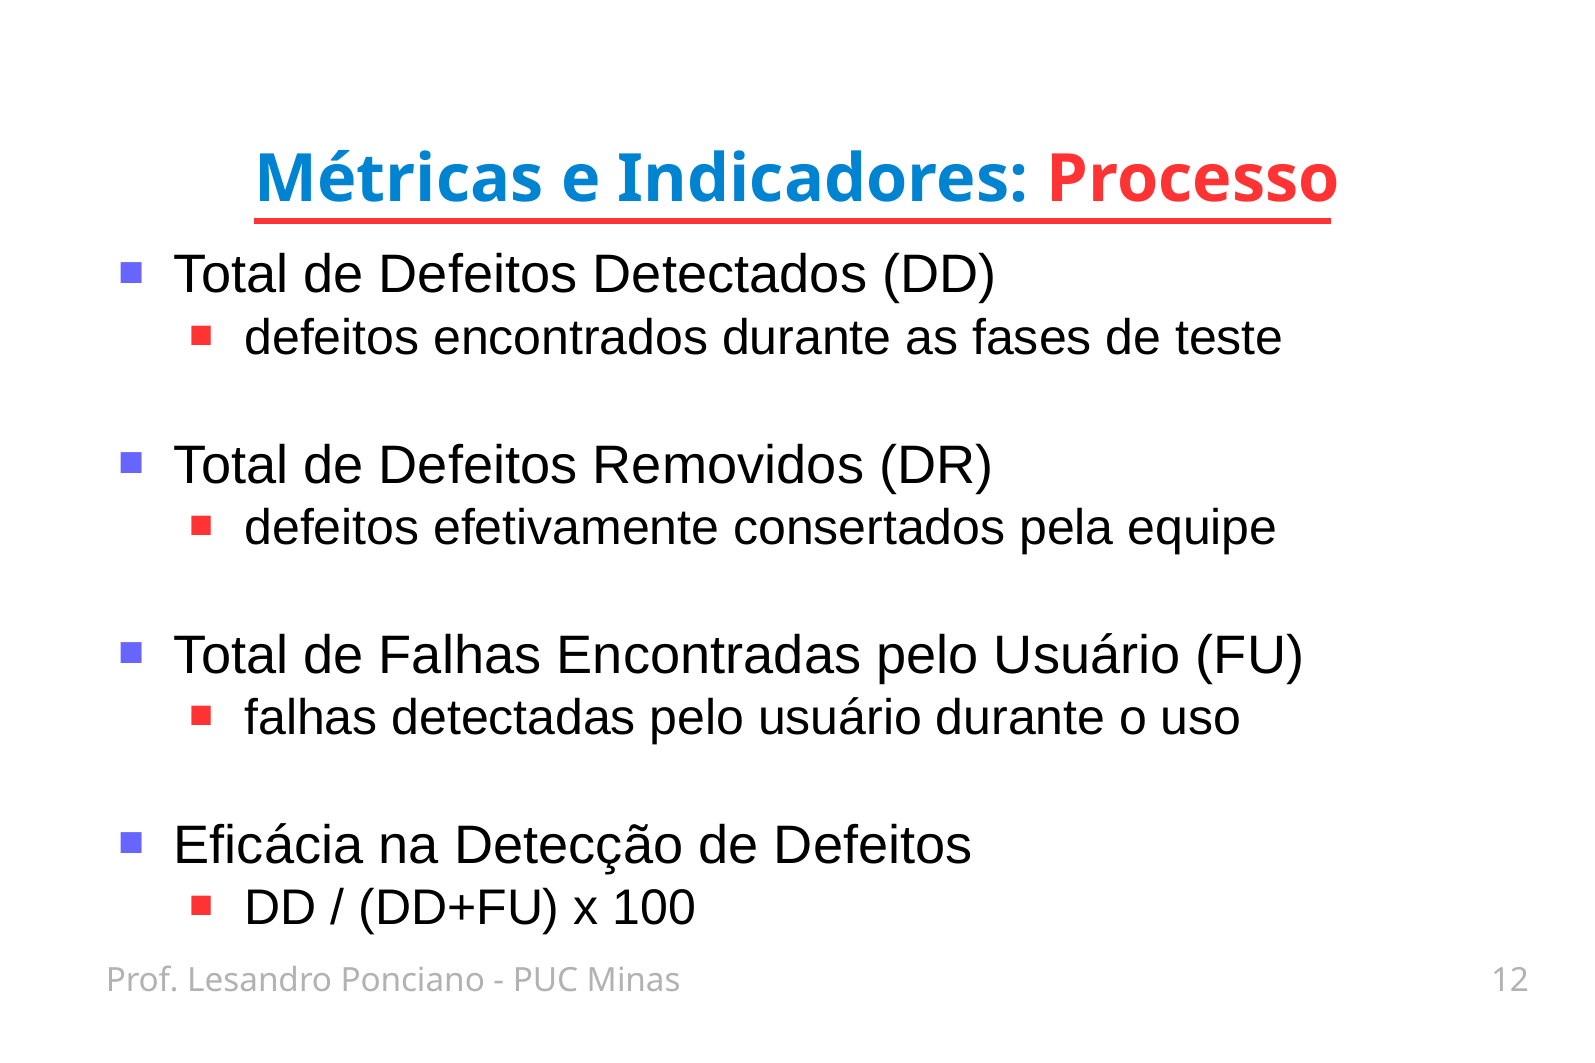

# Métricas e Indicadores: Processo
Total de Defeitos Detectados (DD)
defeitos encontrados durante as fases de teste
Total de Defeitos Removidos (DR)
defeitos efetivamente consertados pela equipe
Total de Falhas Encontradas pelo Usuário (FU)
falhas detectadas pelo usuário durante o uso
Eficácia na Detecção de Defeitos
DD / (DD+FU) x 100
Prof. Lesandro Ponciano - PUC Minas
12